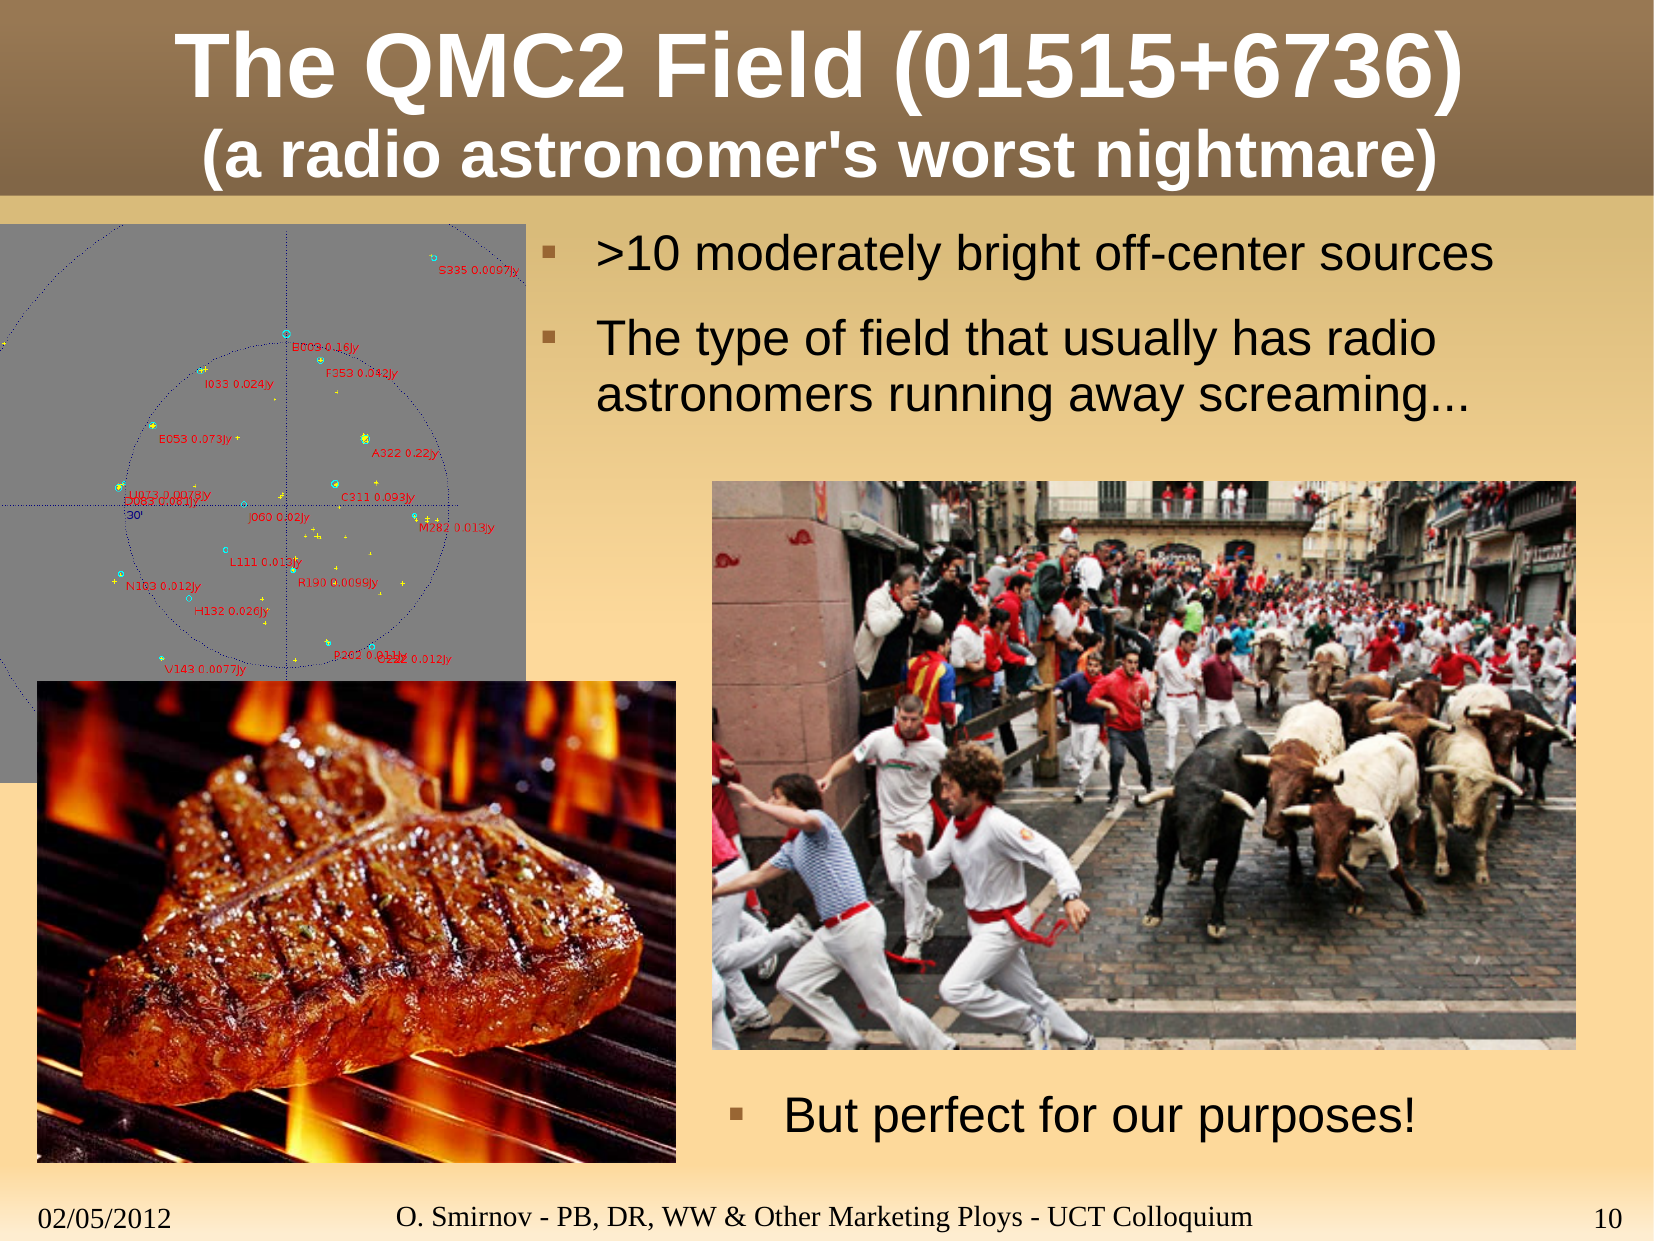

# The QMC2 Field (01515+6736) (a radio astronomer's worst nightmare)
>10 moderately bright off-center sources
The type of field that usually has radio astronomers running away screaming...
But perfect for our purposes!
O. Smirnov - PB, DR, WW & Other Marketing Ploys - UCT Colloquium
02/05/2012
10